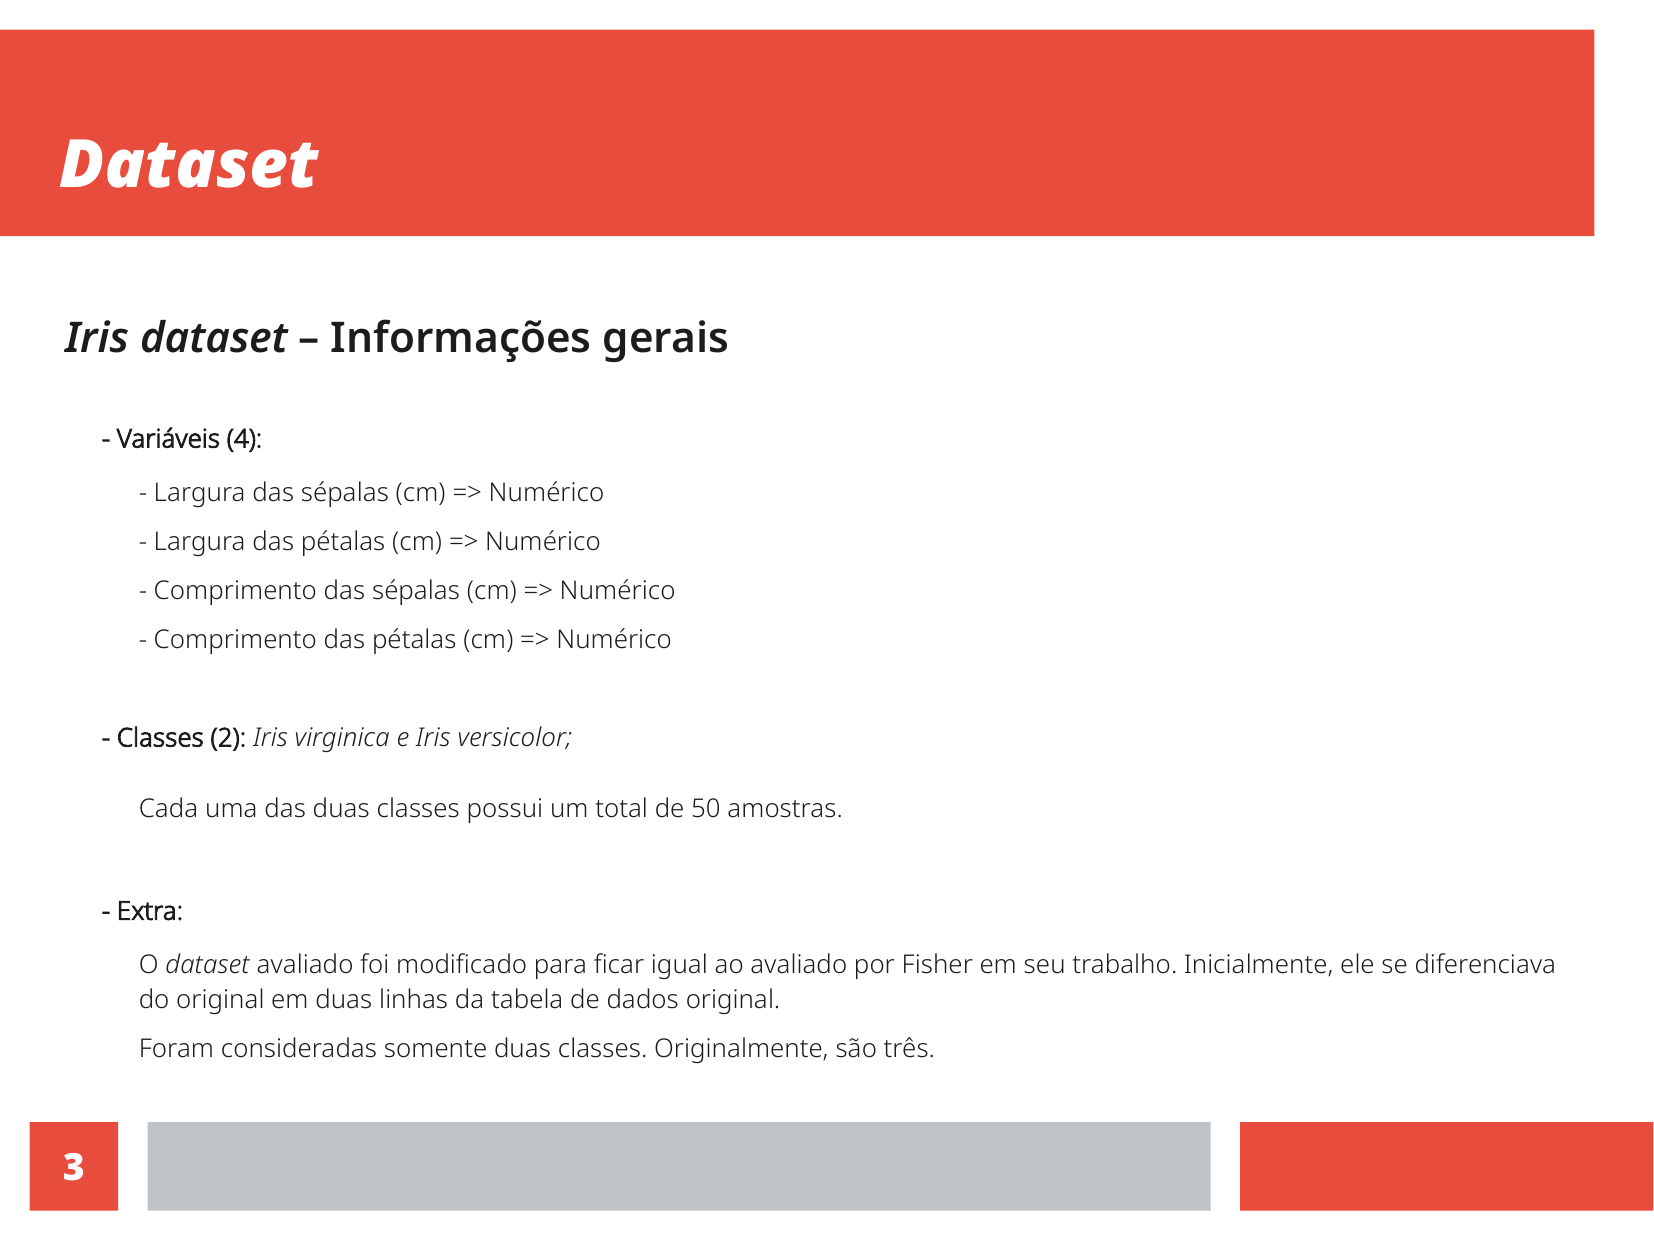

# Dataset
Iris dataset – Informações gerais
- Variáveis (4):
- Largura das sépalas (cm) => Numérico
- Largura das pétalas (cm) => Numérico
- Comprimento das sépalas (cm) => Numérico
- Comprimento das pétalas (cm) => Numérico
- Classes (2): Iris virginica e Iris versicolor;
Cada uma das duas classes possui um total de 50 amostras.
- Extra:
O dataset avaliado foi modificado para ficar igual ao avaliado por Fisher em seu trabalho. Inicialmente, ele se diferenciava do original em duas linhas da tabela de dados original.
Foram consideradas somente duas classes. Originalmente, são três.
3